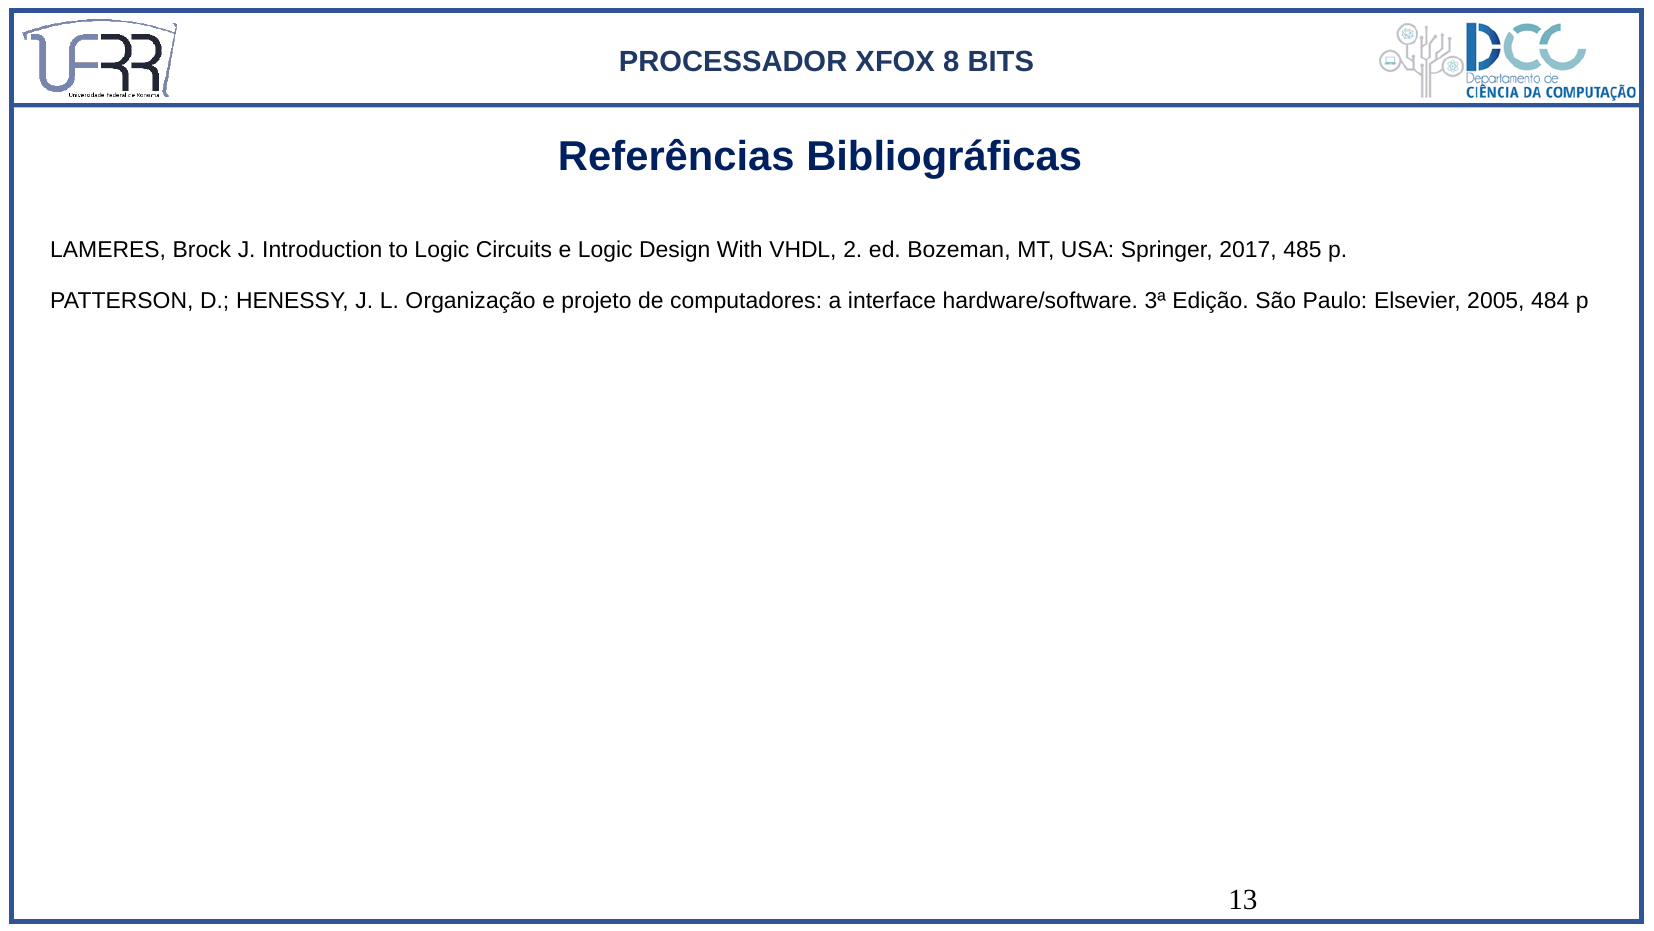

# PROCESSADOR XFOX 8 BITS
Referências Bibliográficas
LAMERES, Brock J. Introduction to Logic Circuits e Logic Design With VHDL, 2. ed. Bozeman, MT, USA: Springer, 2017, 485 p.
PATTERSON, D.; HENESSY, J. L. Organização e projeto de computadores: a interface hardware/software. 3ª Edição. São Paulo: Elsevier, 2005, 484 p